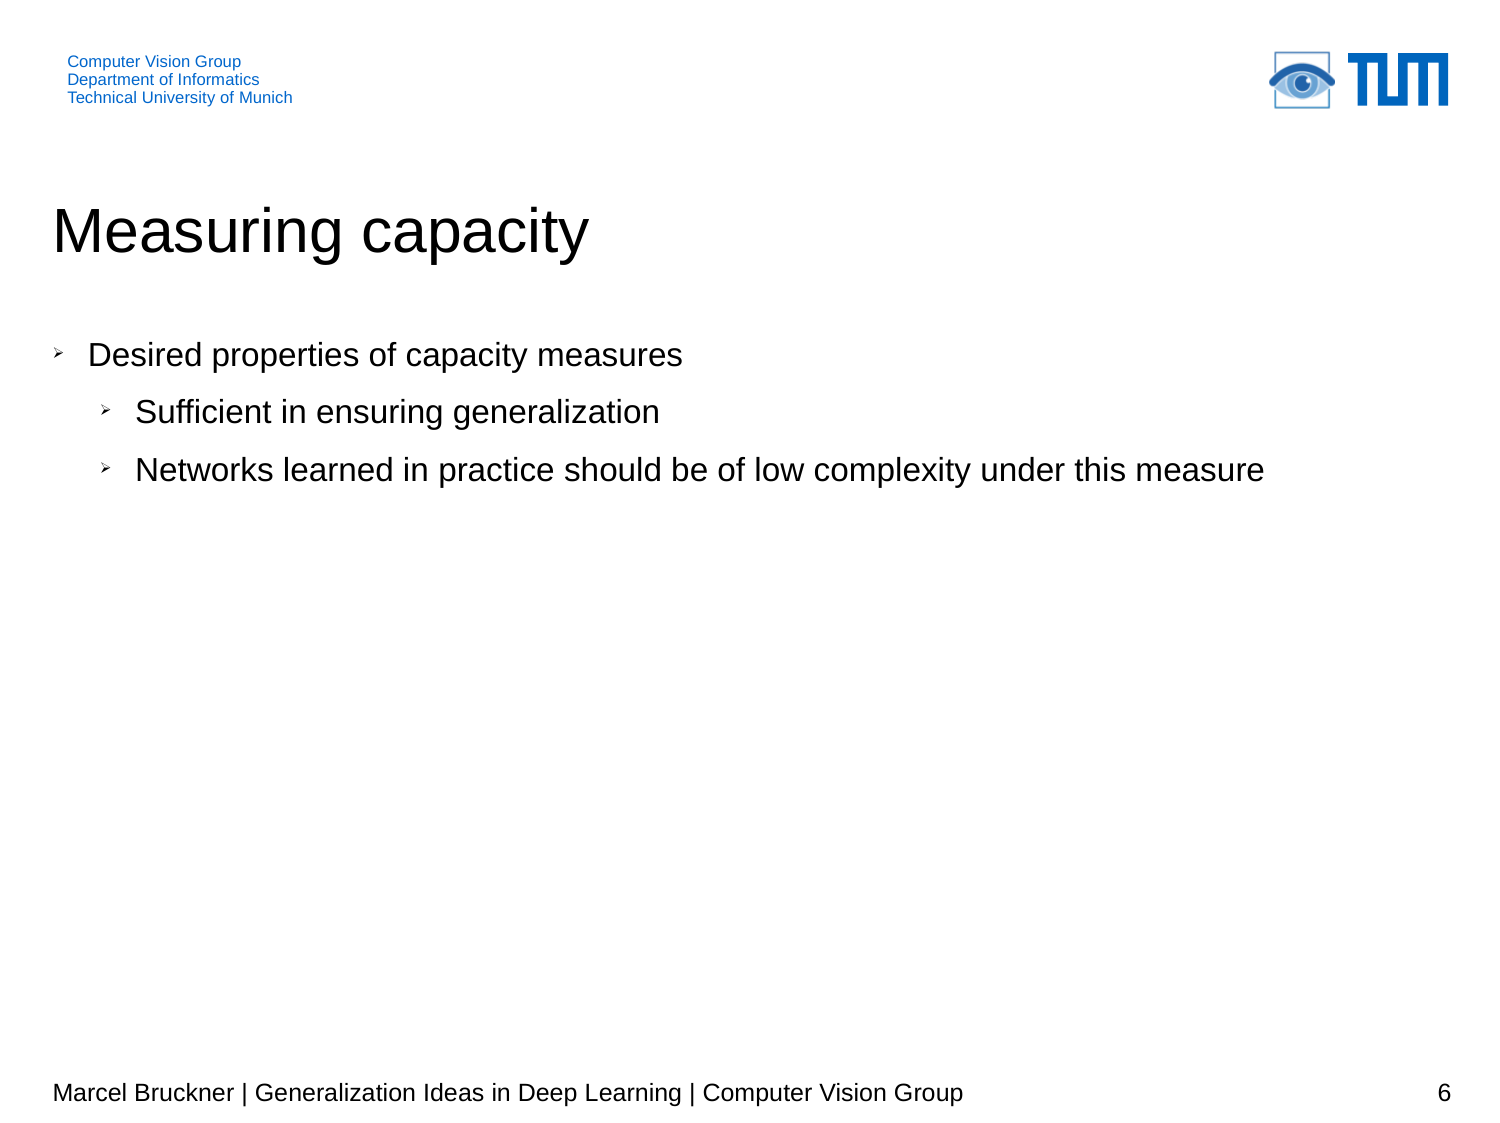

# Measuring capacity
Desired properties of capacity measures
Sufficient in ensuring generalization
Networks learned in practice should be of low complexity under this measure
Marcel Bruckner | Generalization Ideas in Deep Learning | Computer Vision Group
6